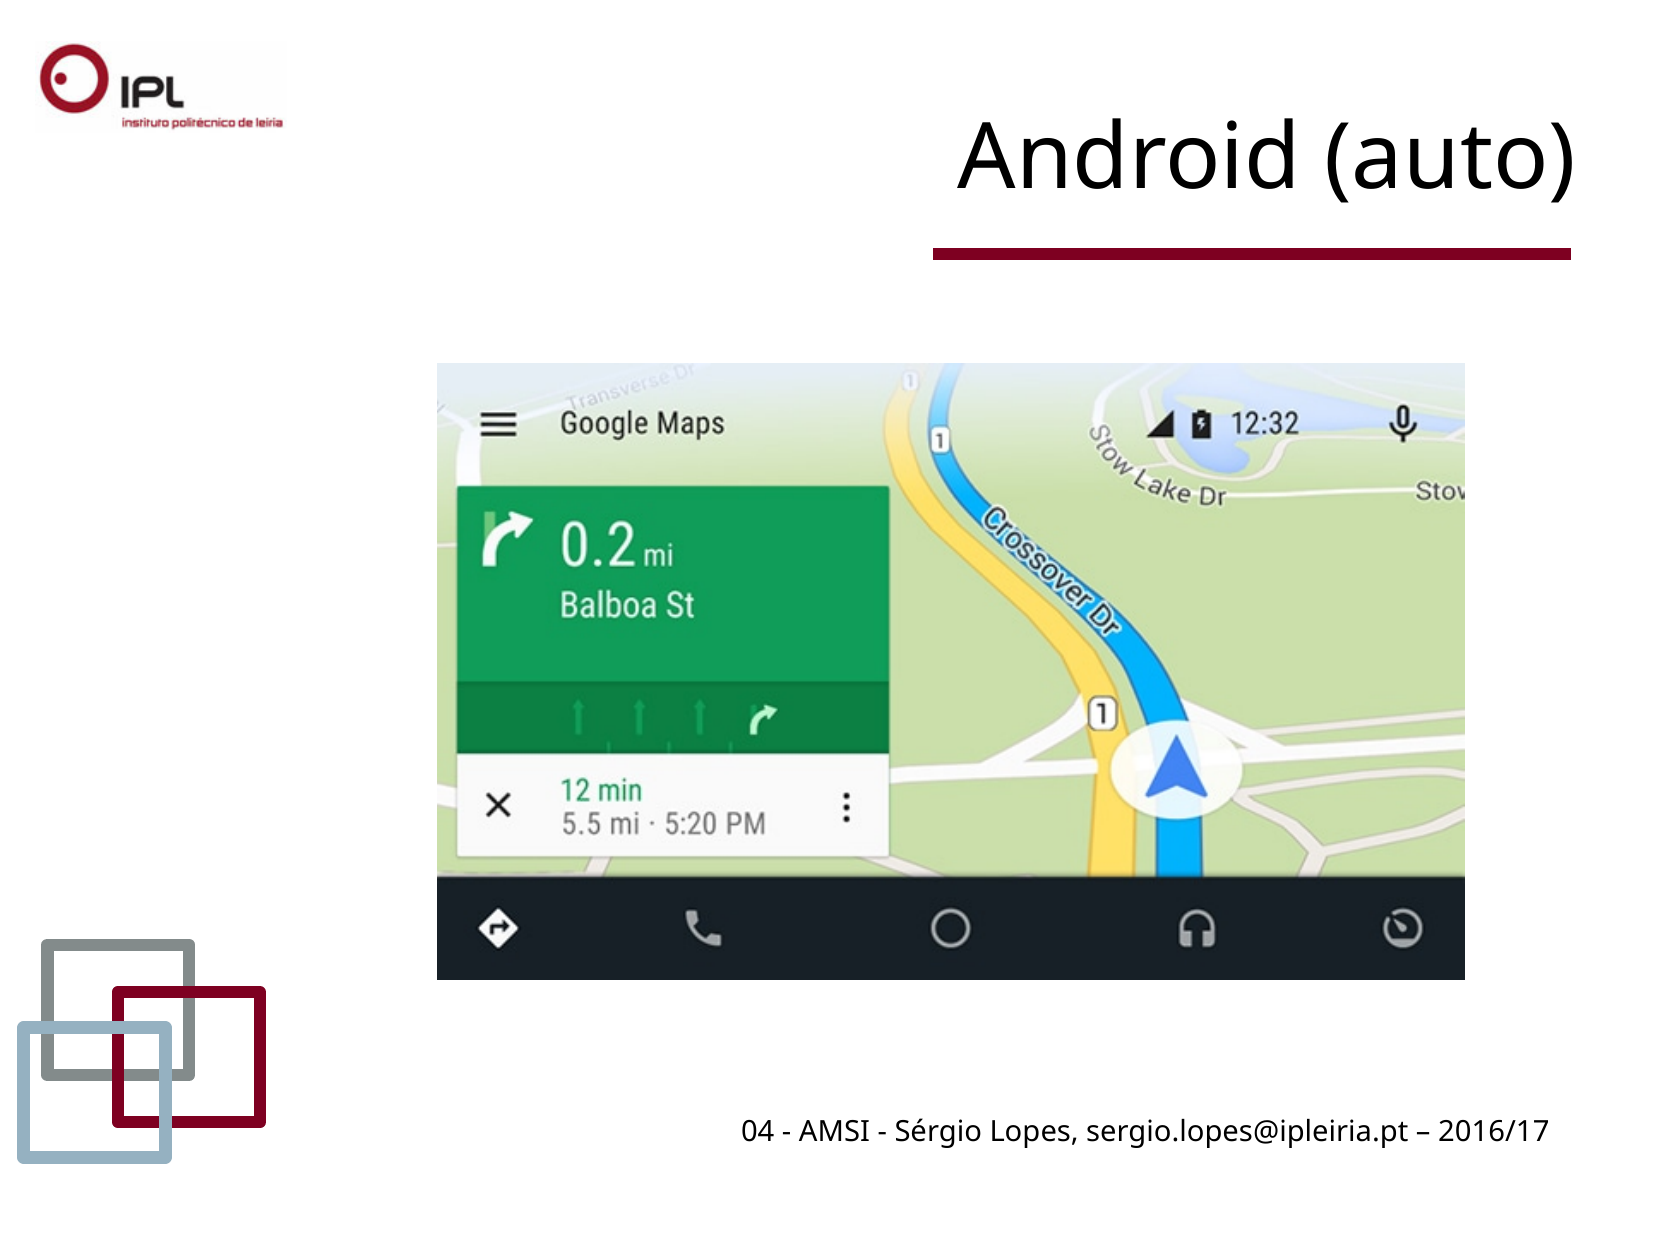

# Android (auto)
04 - AMSI - Sérgio Lopes, sergio.lopes@ipleiria.pt – 2016/17